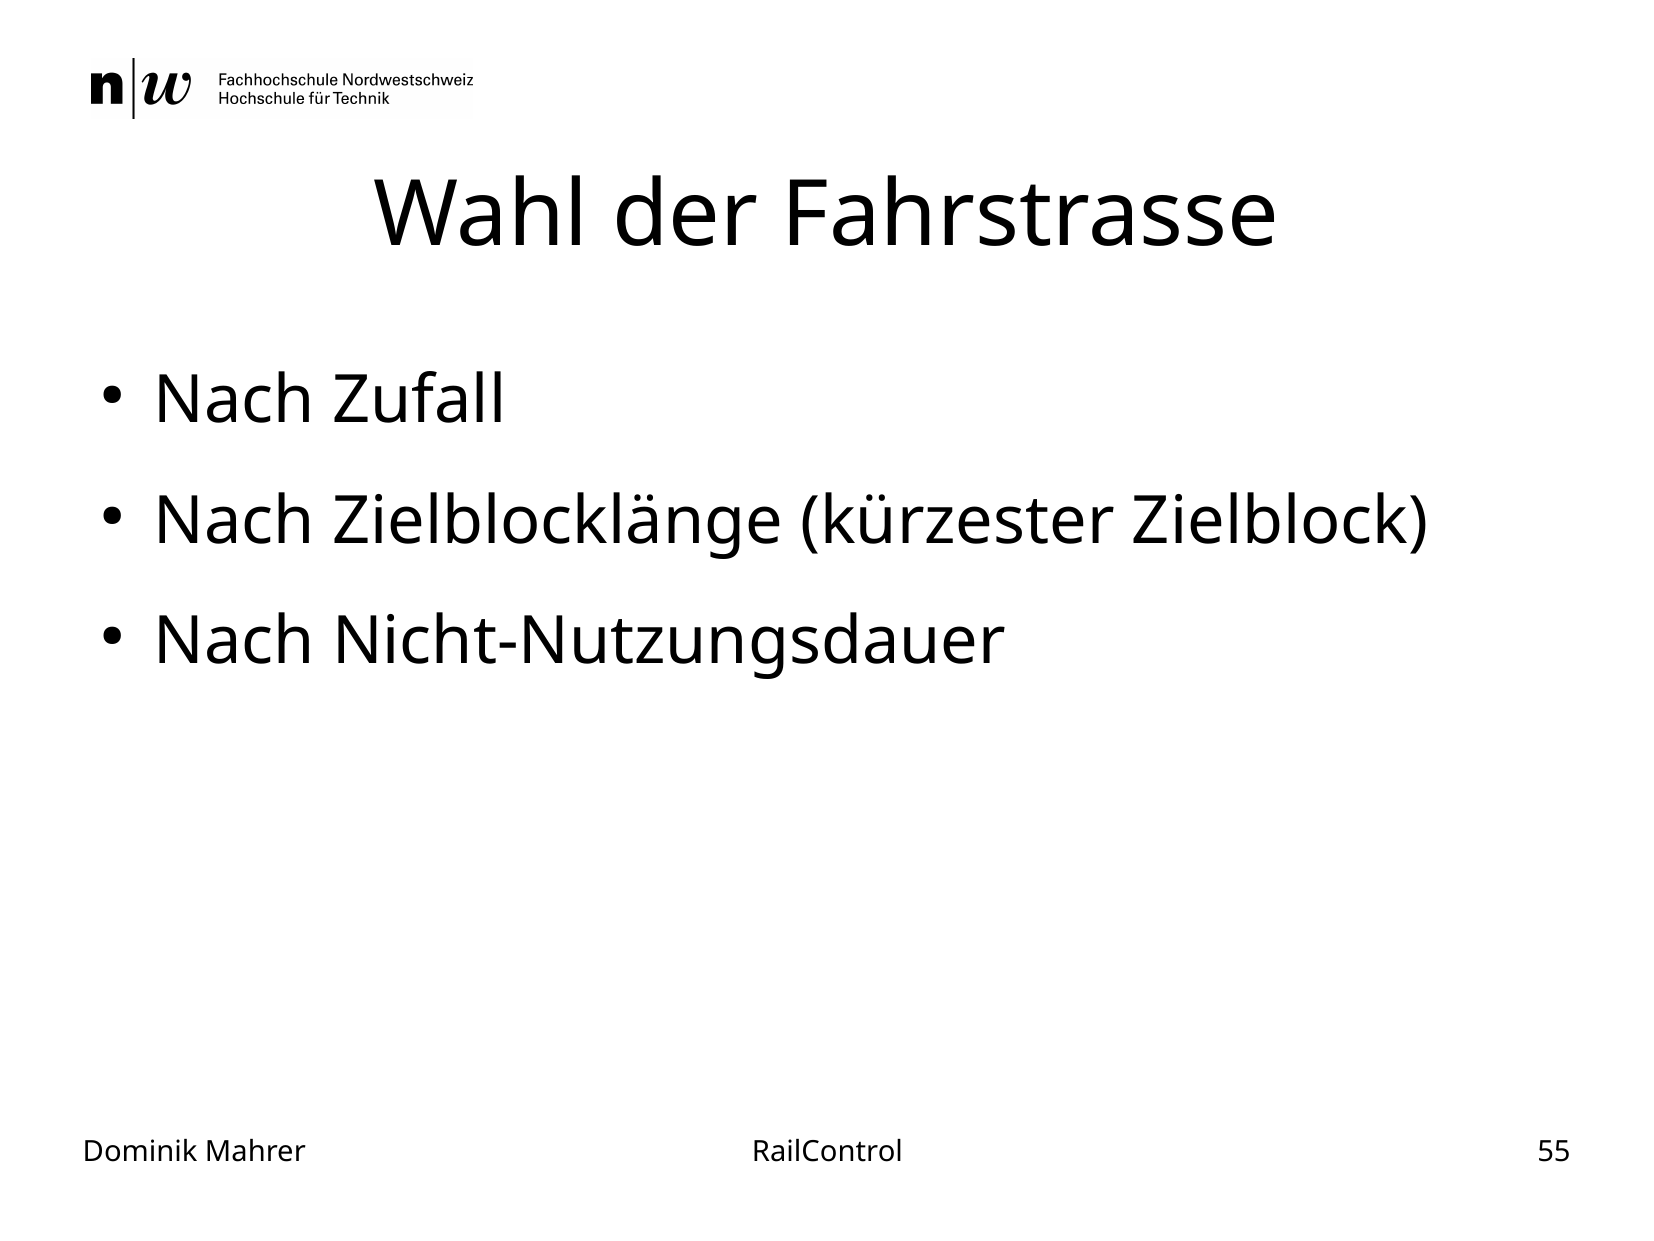

# Wahl der Fahrstrasse
Nach Zufall
Nach Zielblocklänge (kürzester Zielblock)
Nach Nicht-Nutzungsdauer
Dominik Mahrer
RailControl
55